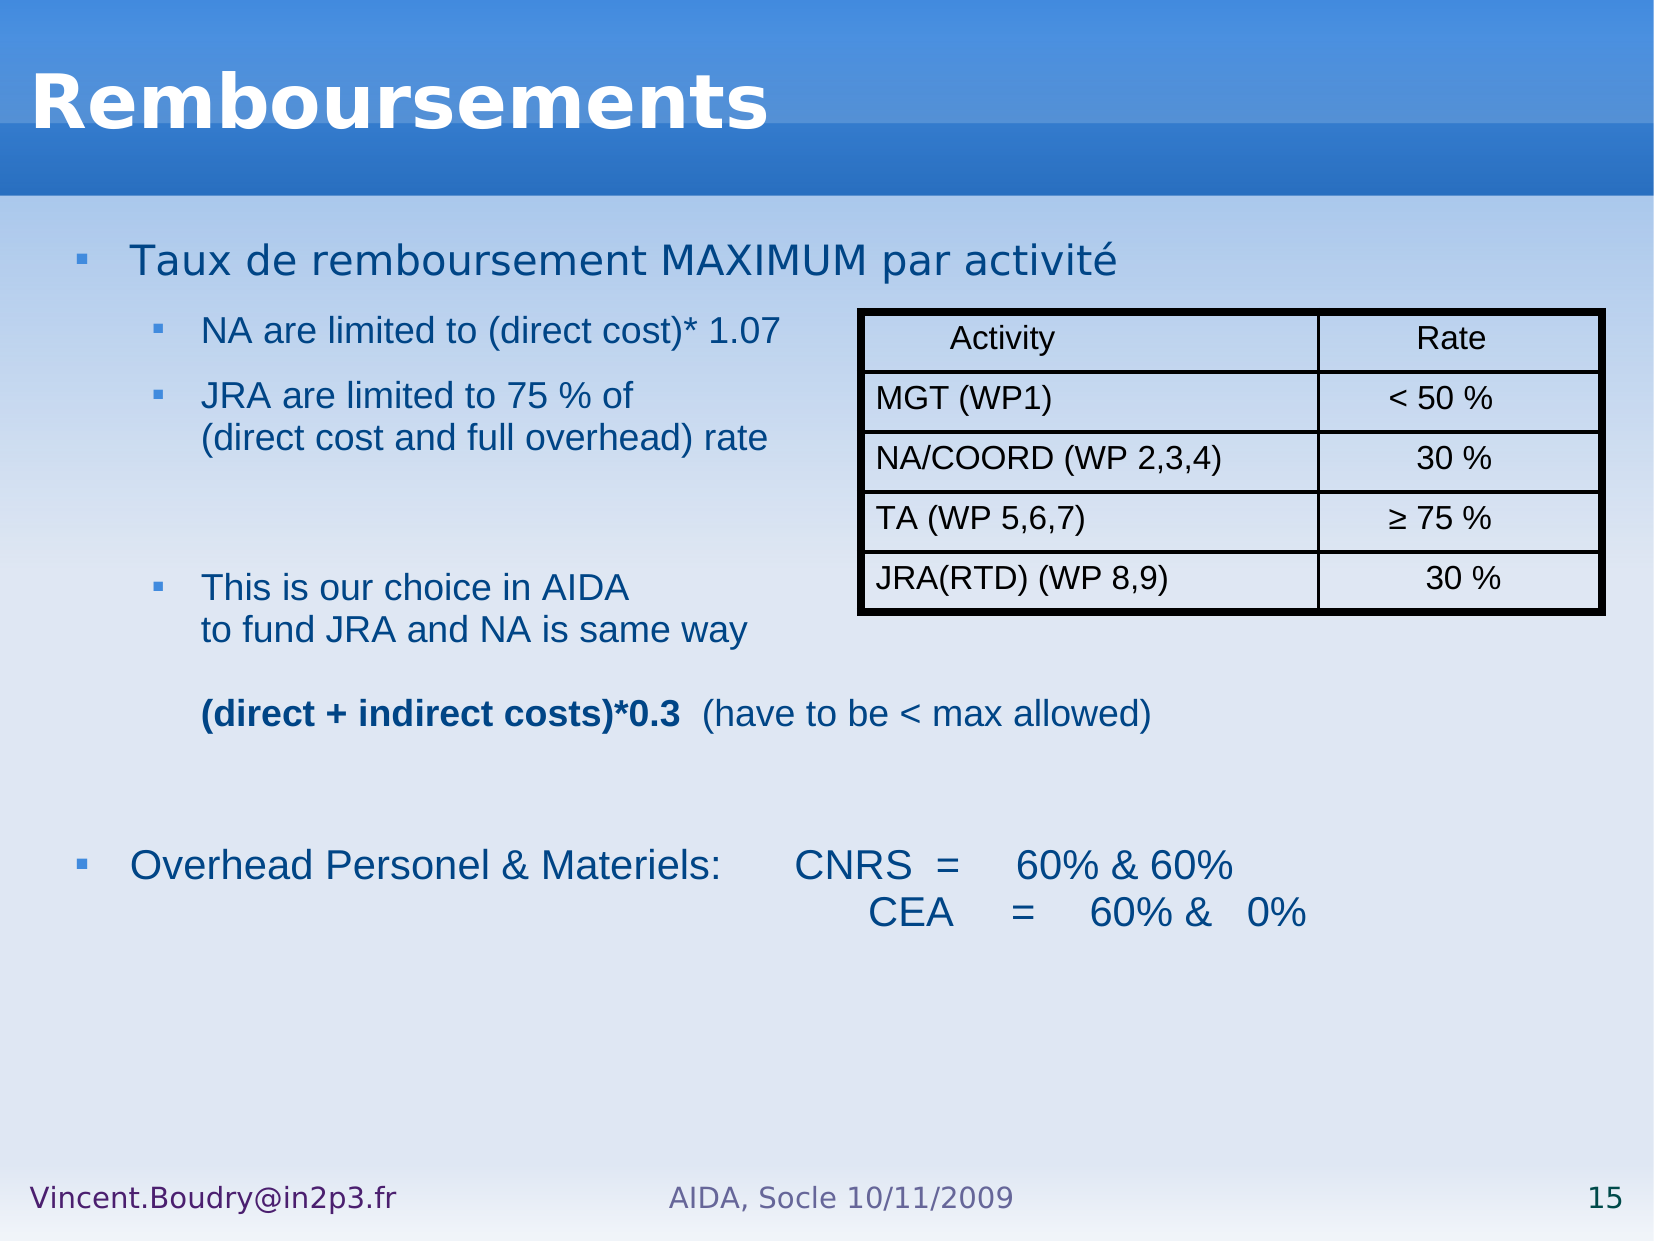

# Remboursements
Taux de remboursement MAXIMUM par activité
NA are limited to (direct cost)* 1.07
JRA are limited to 75 % of
(direct cost and full overhead) rate
This is our choice in AIDA
to fund JRA and NA is same way
(direct + indirect costs)*0.3 (have to be < max allowed)
Overhead Personel & Materiels: 	CNRS = 	60% & 60%
										CEA = 	60% & 0%
| Activity | Rate |
| --- | --- |
| MGT (WP1) | < 50 % |
| NA/COORD (WP 2,3,4) | 30 % |
| TA (WP 5,6,7) | ≥ 75 % |
| JRA(RTD) (WP 8,9) | 30 % |
AIDA, Socle 10/11/2009
15